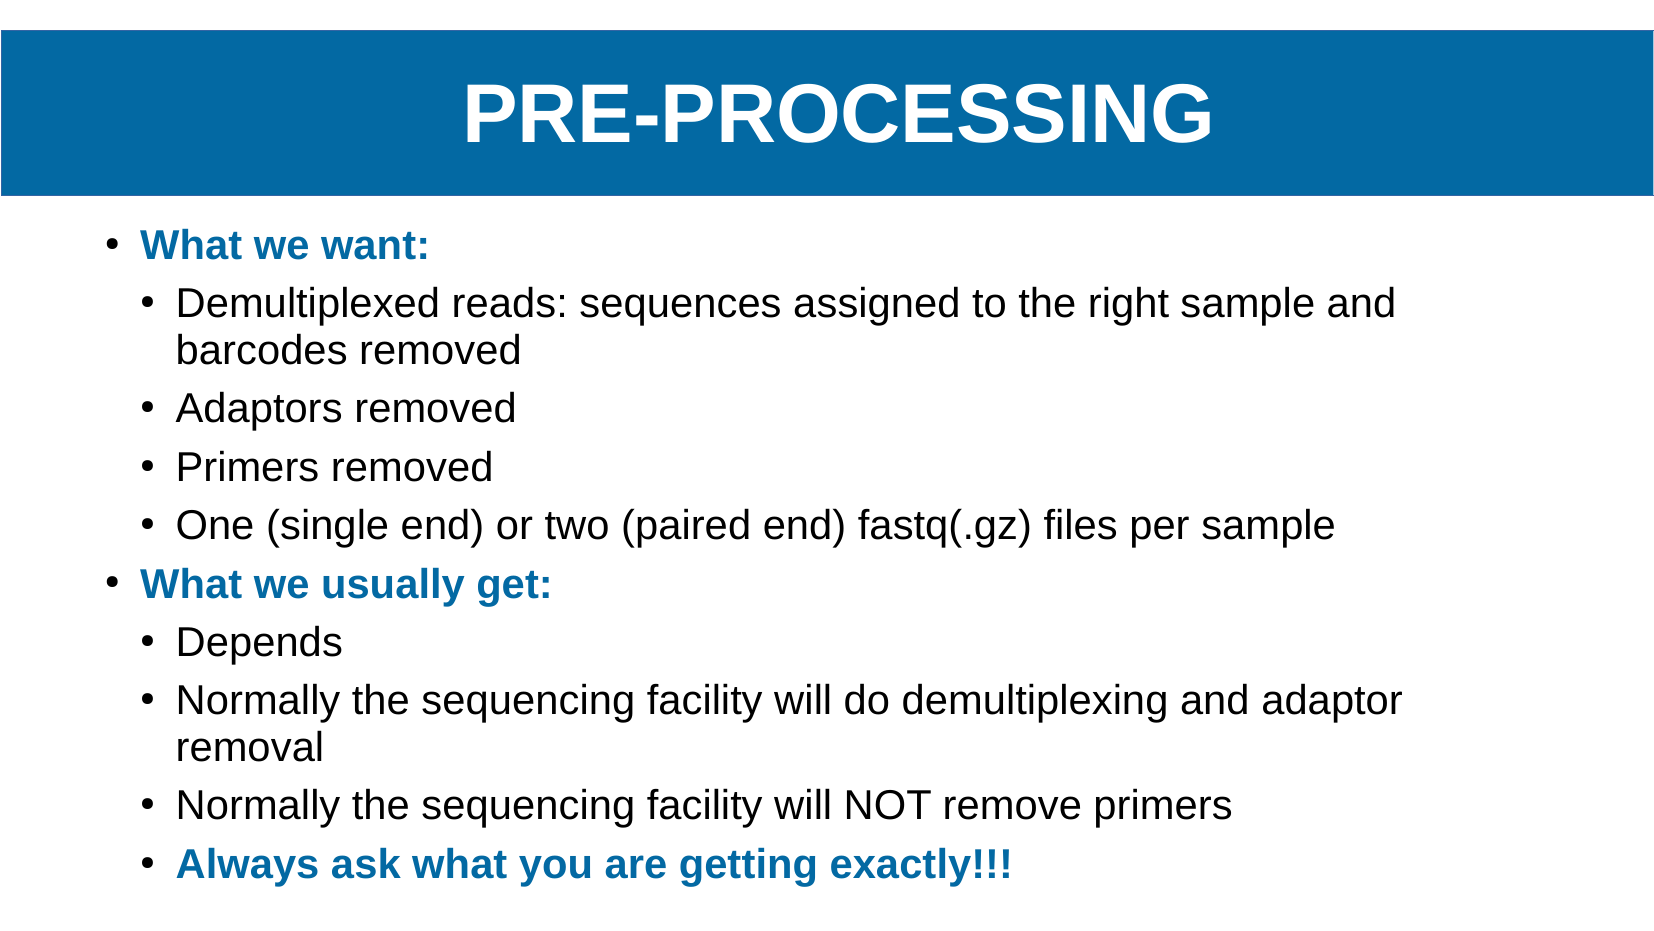

PRE-PROCESSING
What we want:
Demultiplexed reads: sequences assigned to the right sample and barcodes removed
Adaptors removed
Primers removed
One (single end) or two (paired end) fastq(.gz) files per sample
What we usually get:
Depends
Normally the sequencing facility will do demultiplexing and adaptor removal
Normally the sequencing facility will NOT remove primers
Always ask what you are getting exactly!!!